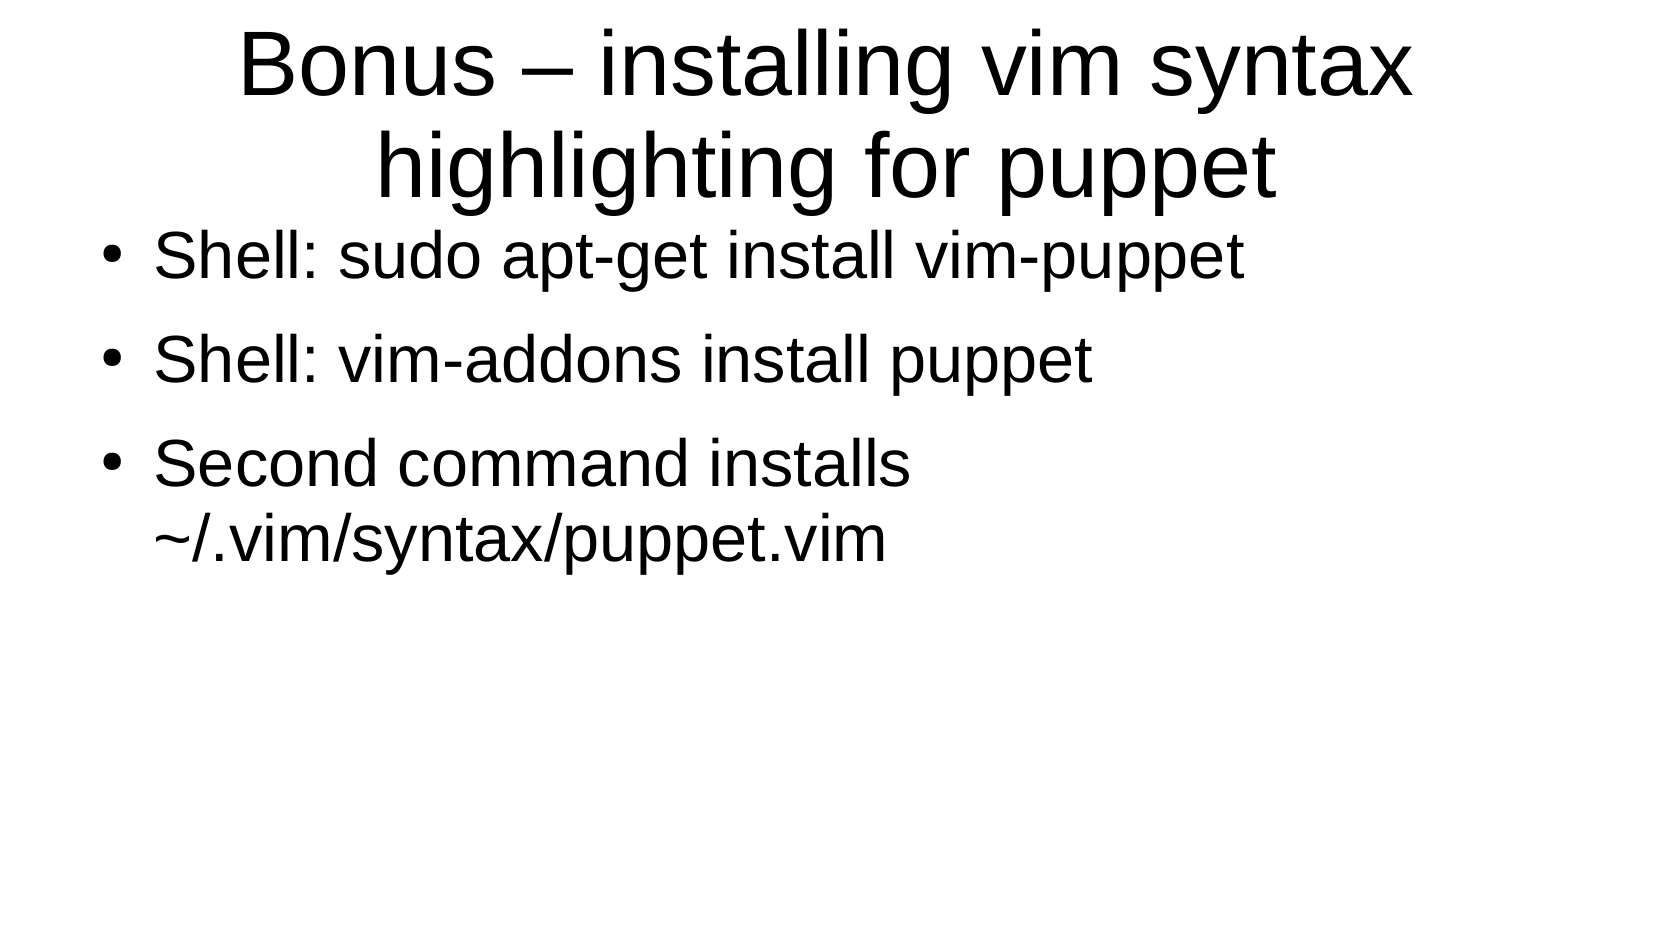

# Bonus – installing vim syntax highlighting for puppet
Shell: sudo apt-get install vim-puppet
Shell: vim-addons install puppet
Second command installs ~/.vim/syntax/puppet.vim